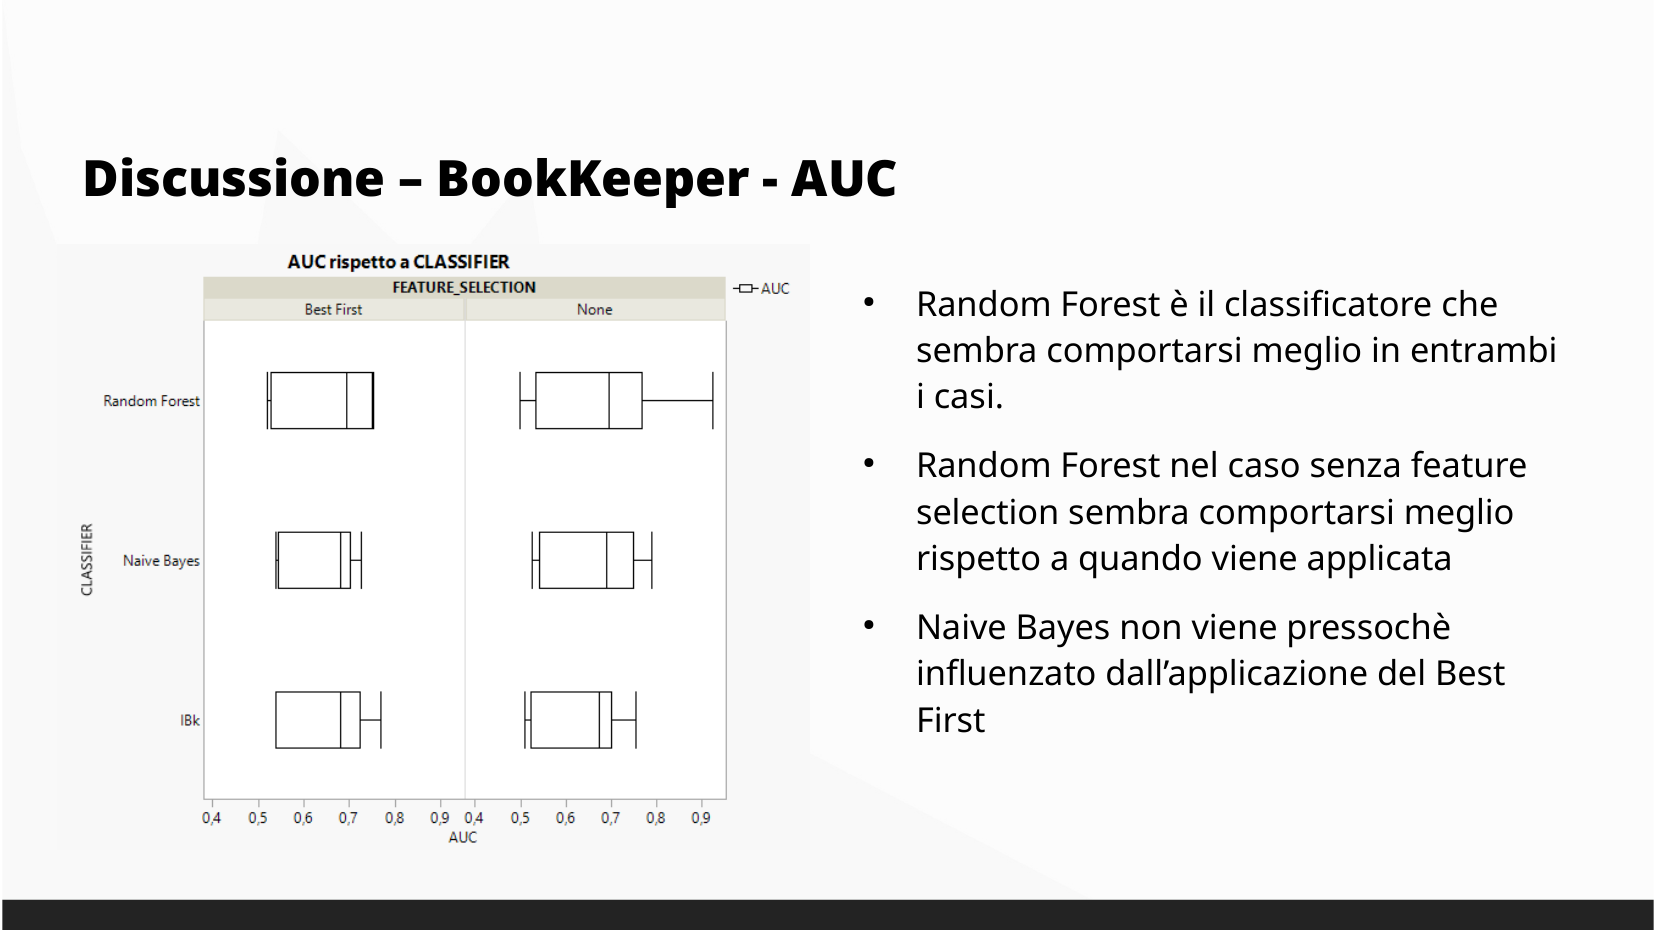

# Discussione – BookKeeper - AUC
Random Forest è il classificatore che sembra comportarsi meglio in entrambi i casi.
Random Forest nel caso senza feature selection sembra comportarsi meglio rispetto a quando viene applicata
Naive Bayes non viene pressochè influenzato dall’applicazione del Best First